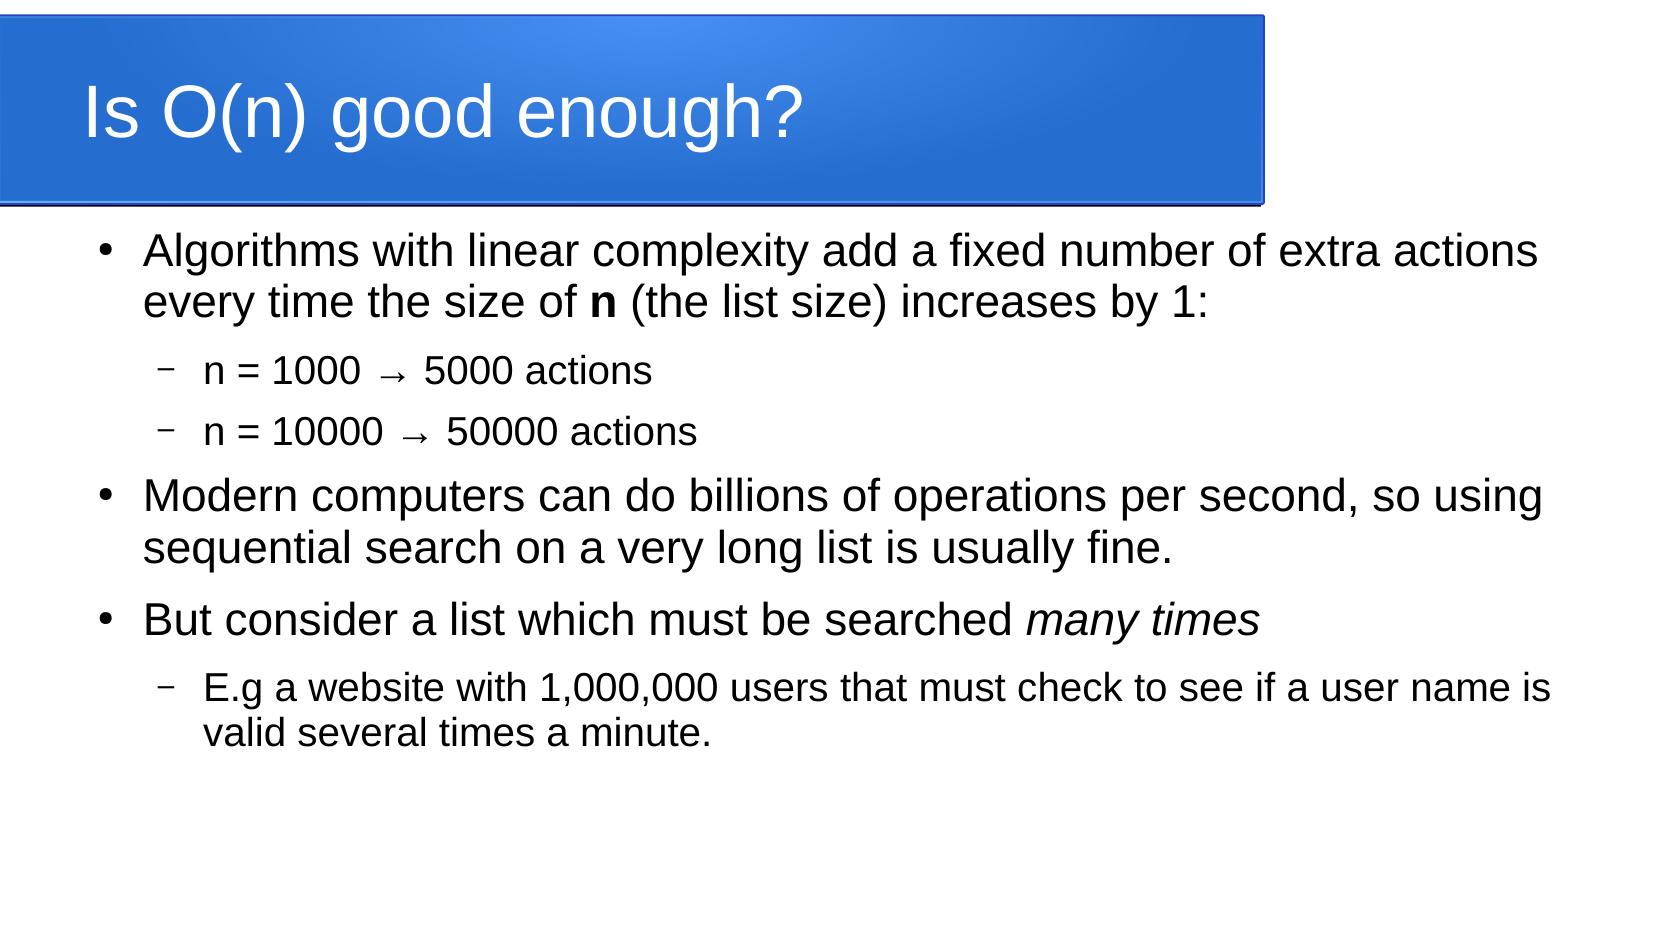

# Is O(n) good enough?
Algorithms with linear complexity add a fixed number of extra actions every time the size of n (the list size) increases by 1:
n = 1000 → 5000 actions
n = 10000 → 50000 actions
Modern computers can do billions of operations per second, so using sequential search on a very long list is usually fine.
But consider a list which must be searched many times
E.g a website with 1,000,000 users that must check to see if a user name is valid several times a minute.